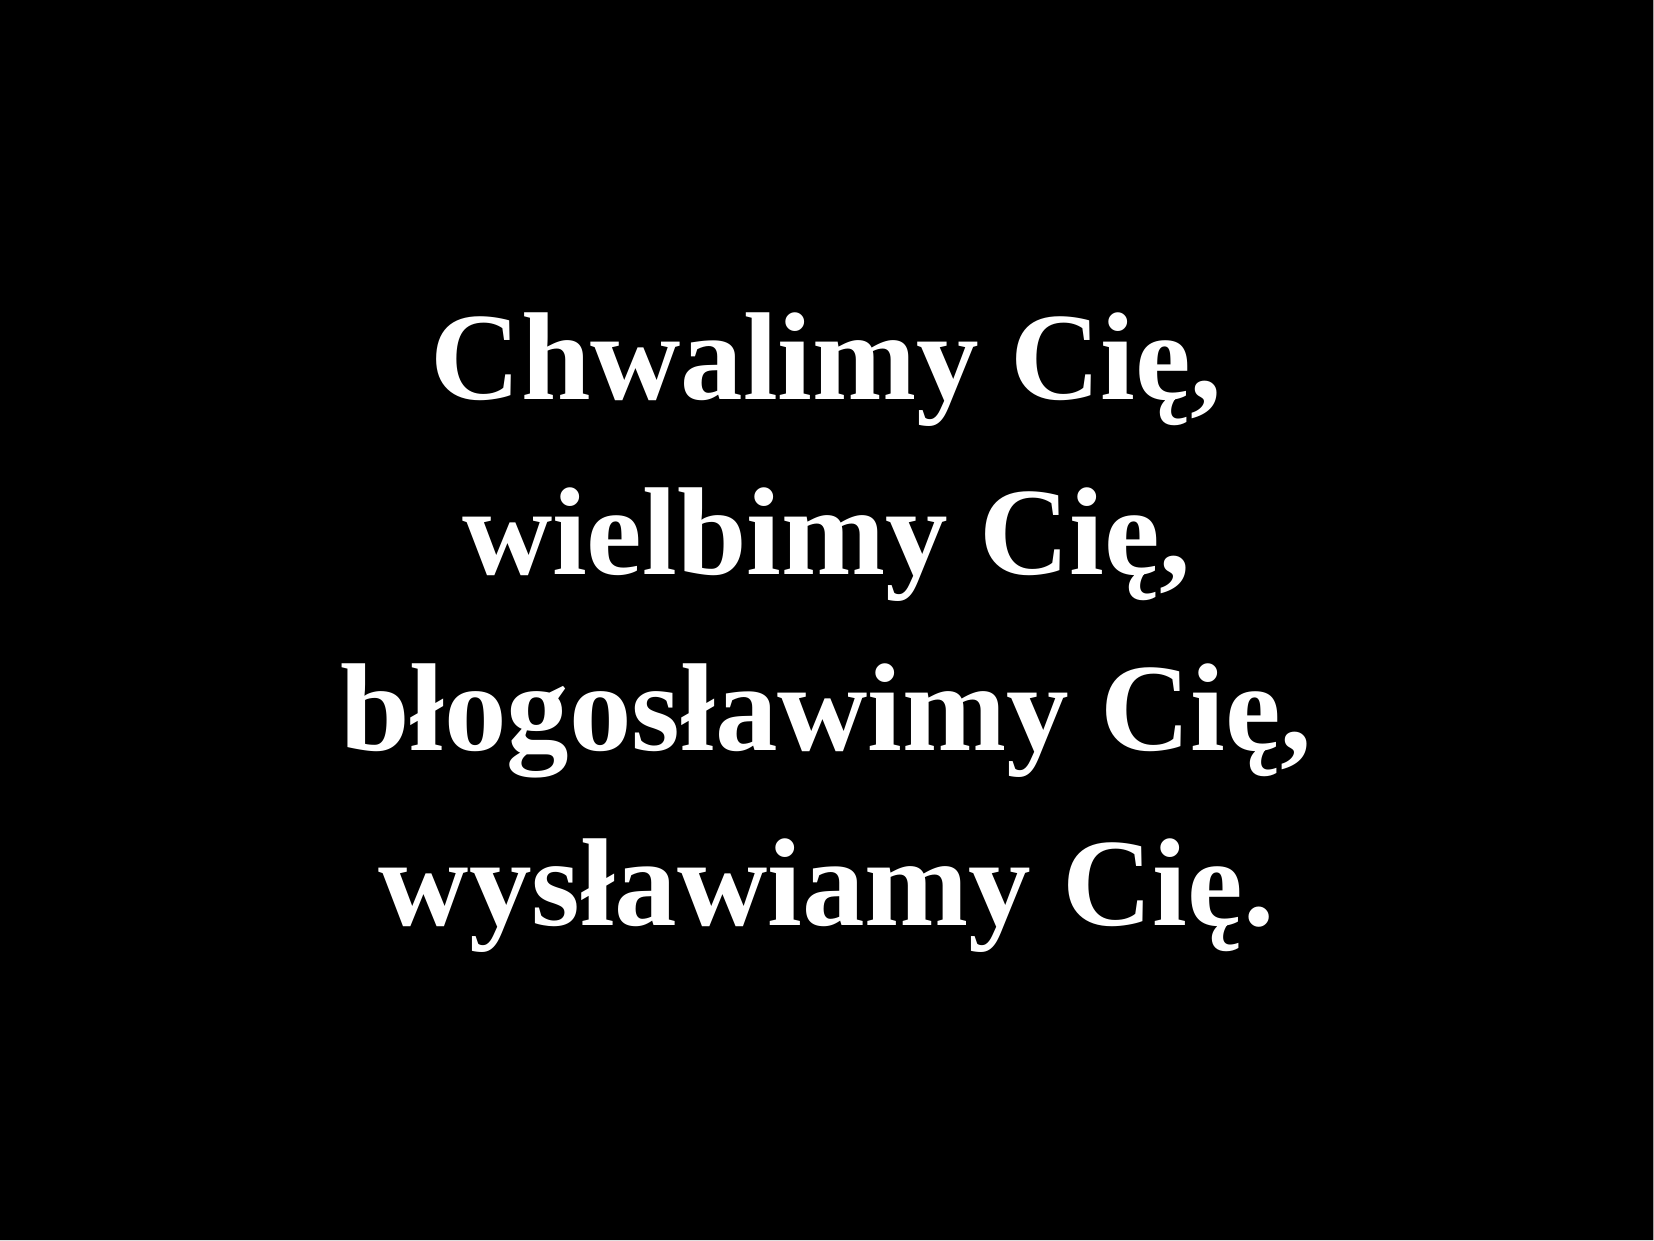

# Chwalimy Cię, ppp wielbimy Cię, ppp błogosławimy Cię, ppp wysławiamy Cię.